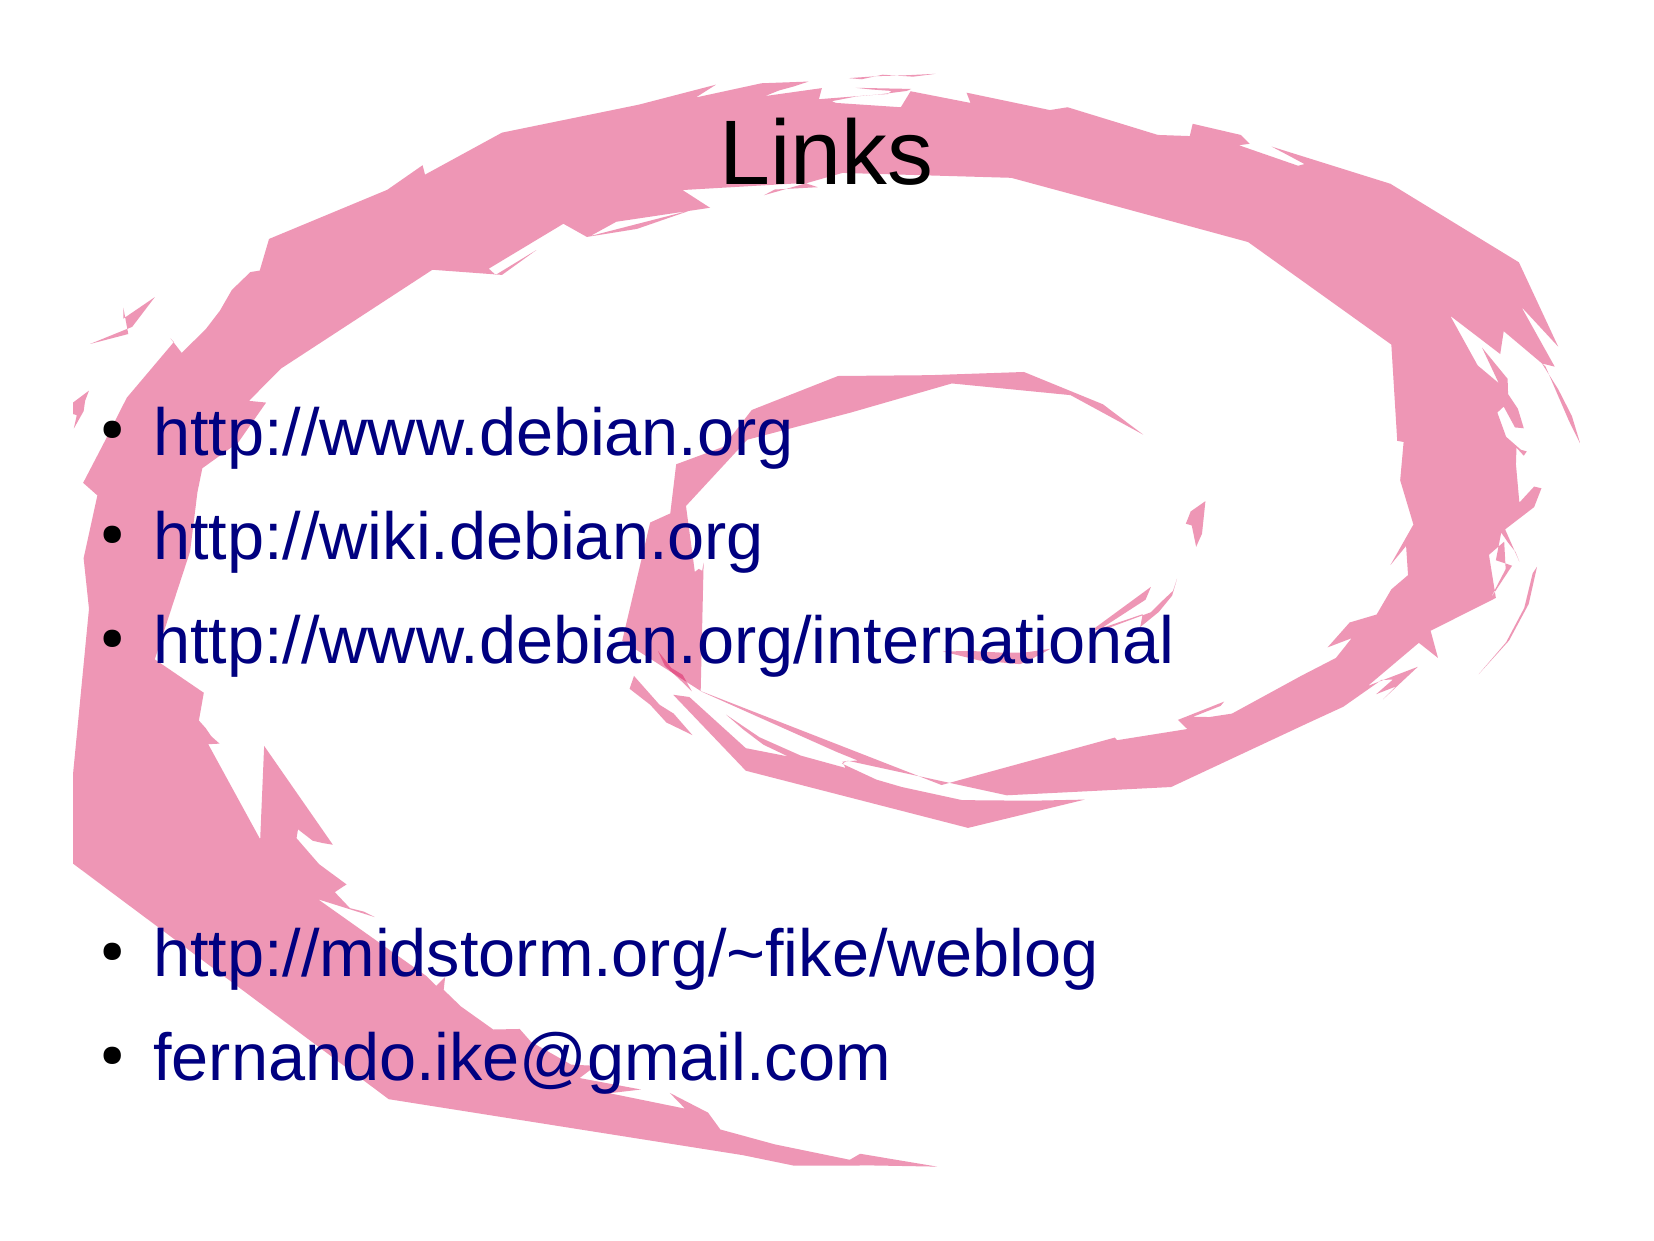

# Links
http://www.debian.org
http://wiki.debian.org
http://www.debian.org/international
http://midstorm.org/~fike/weblog
fernando.ike@gmail.com